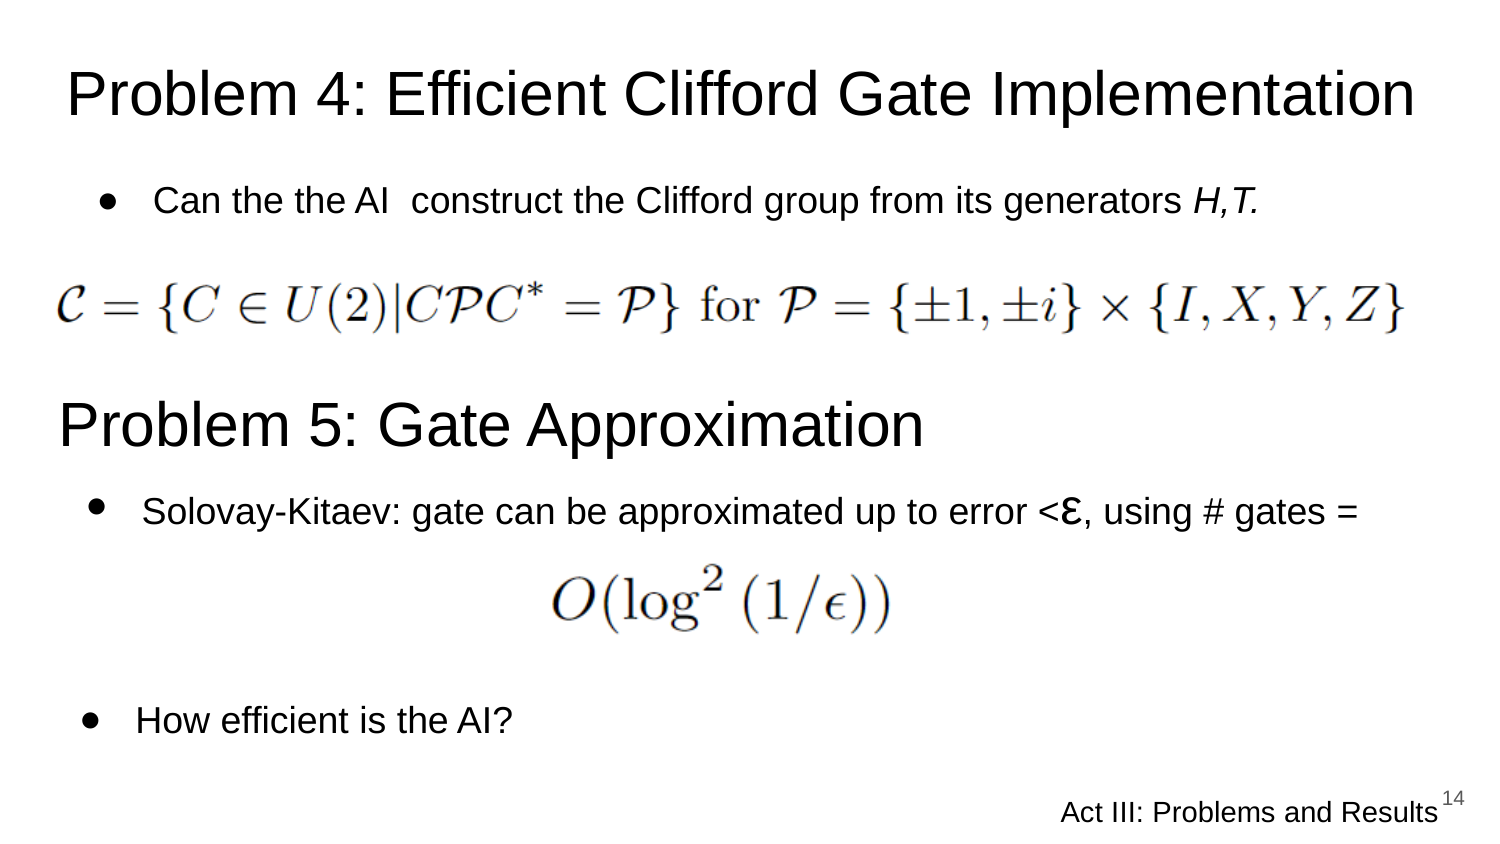

Problem 4: Efficient Clifford Gate Implementation
Can the the AI construct the Clifford group from its generators H,T.
Problem 5: Gate Approximation
Solovay-Kitaev: gate can be approximated up to error <ε, using # gates =
How efficient is the AI?
Act III: Problems and Results